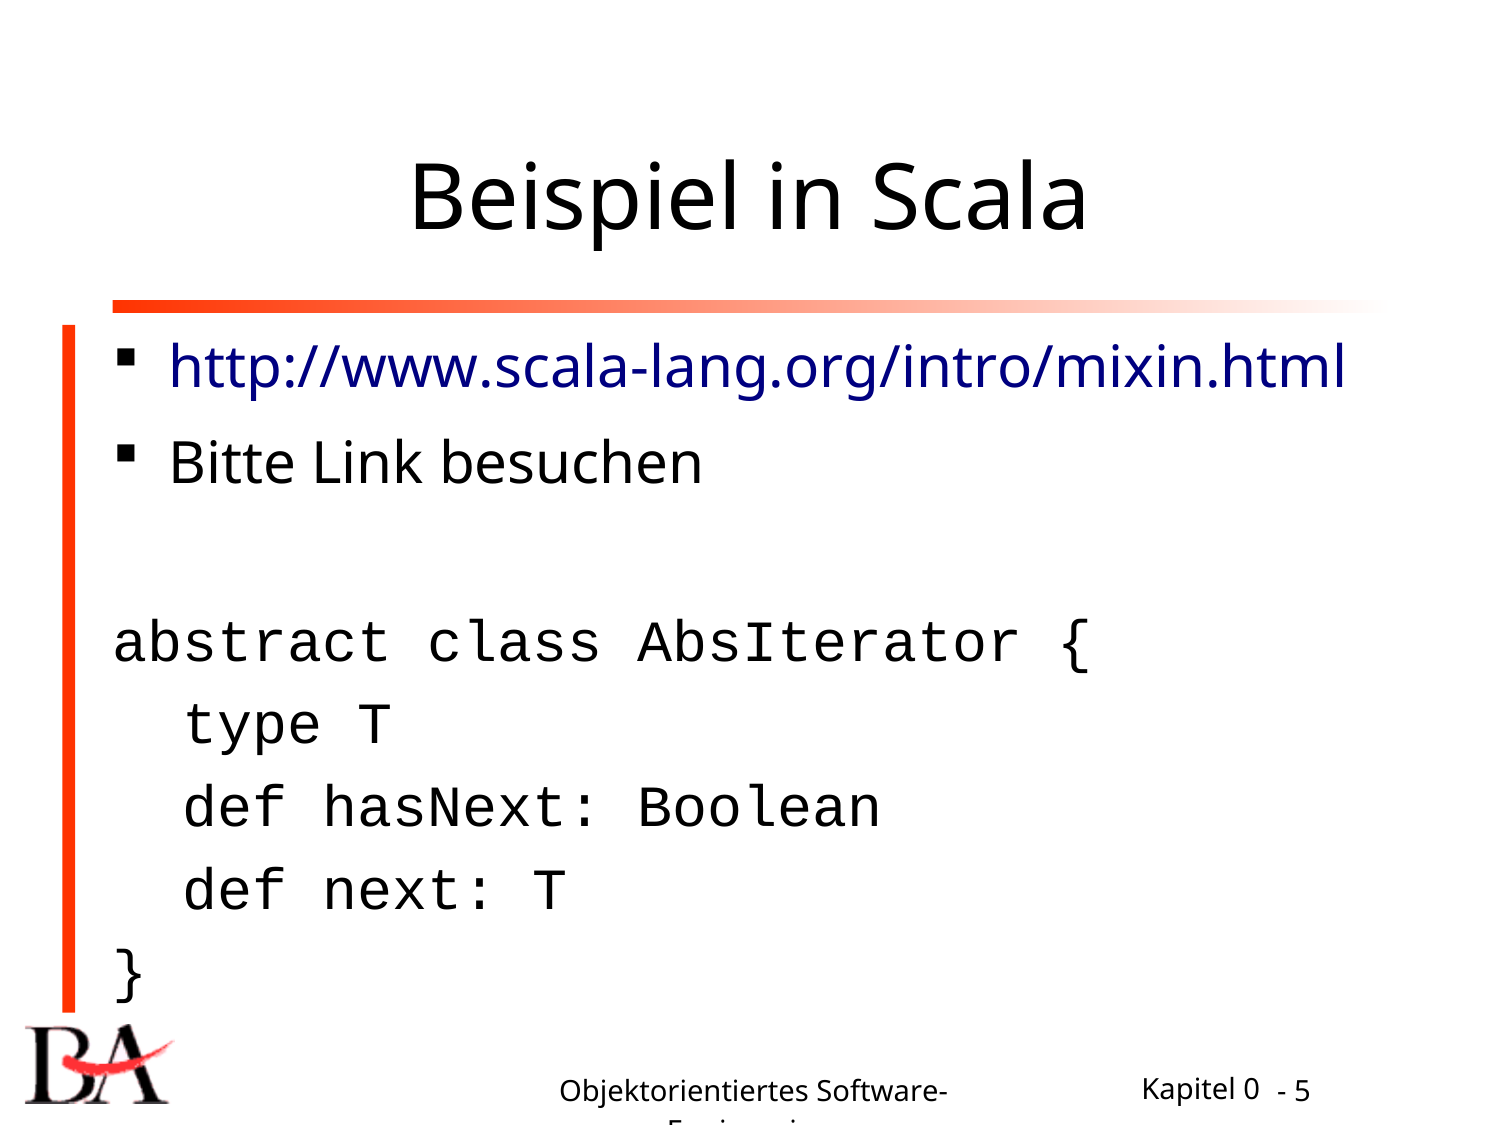

# Beispiel in Scala
http://www.scala-lang.org/intro/mixin.html
Bitte Link besuchen
abstract class AbsIterator {
 type T
 def hasNext: Boolean
 def next: T
}
5